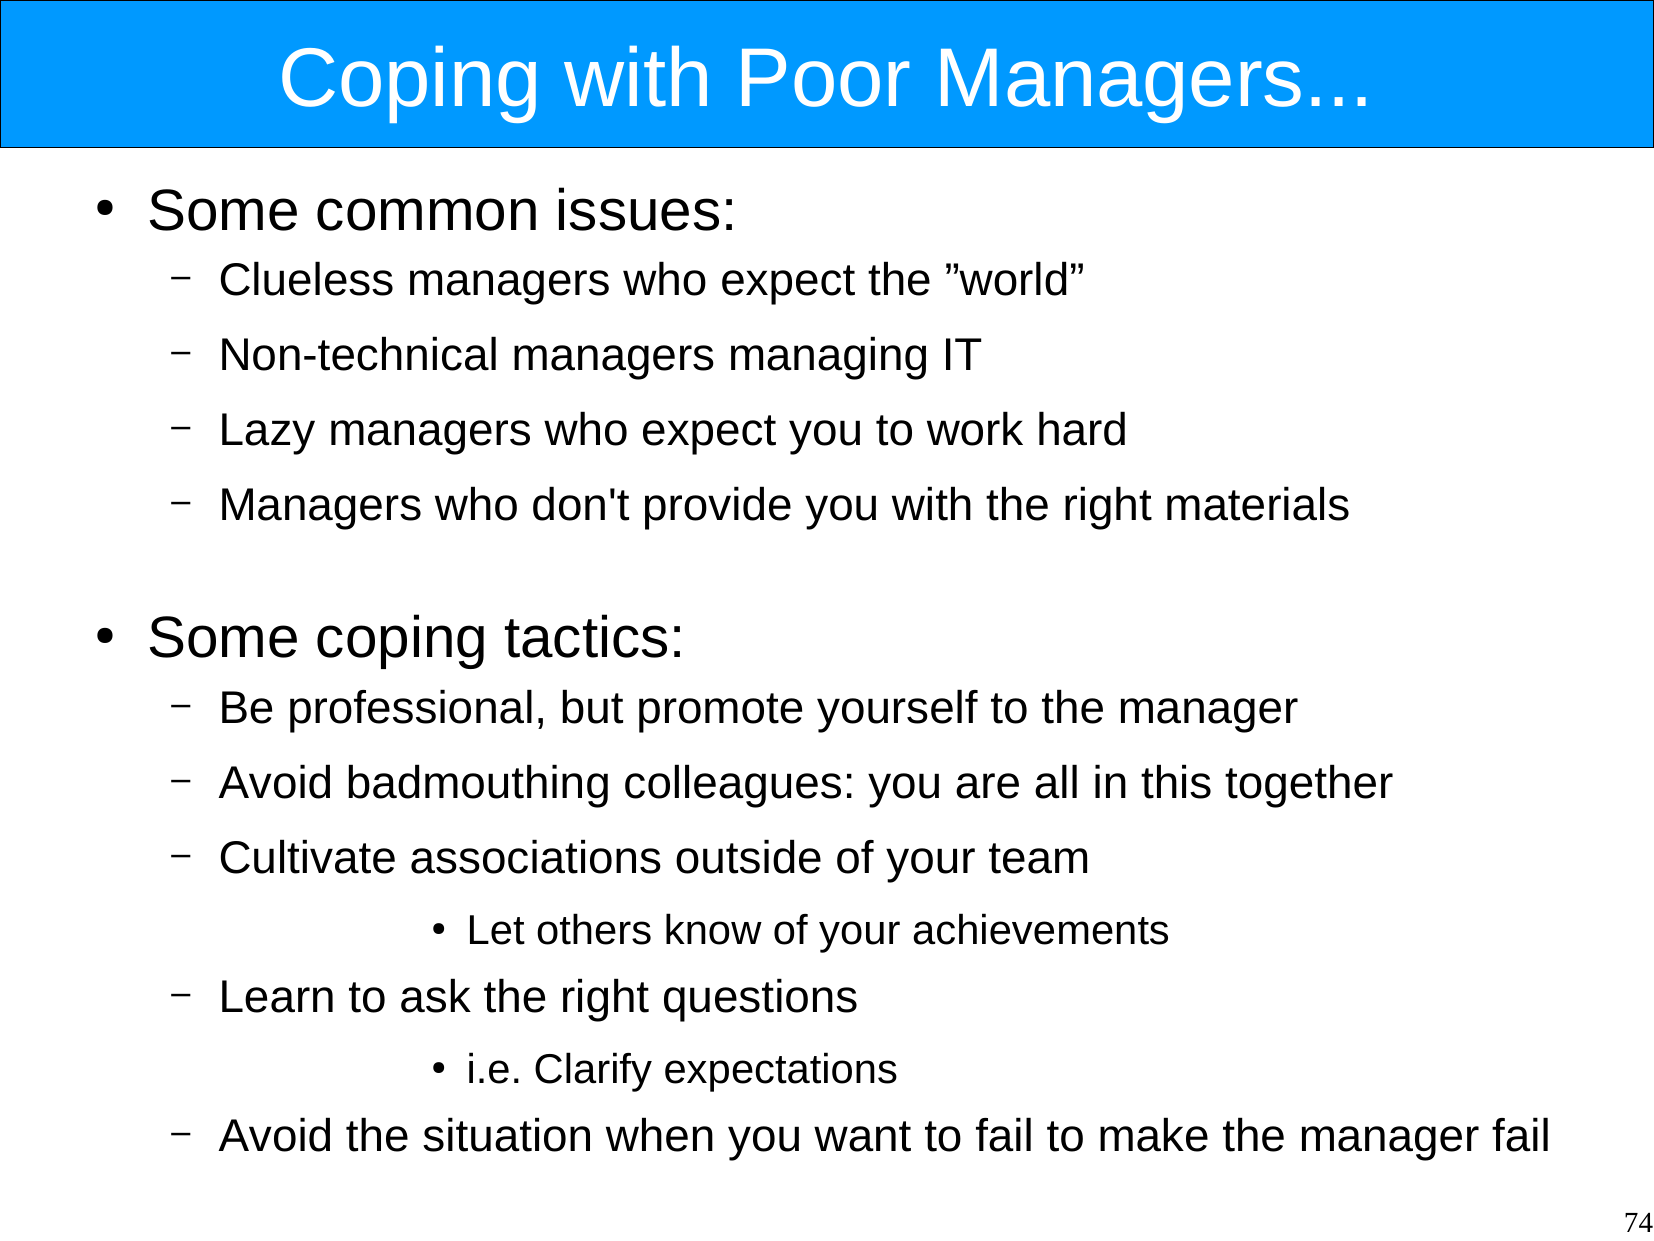

# Coping with Poor Managers...
Some common issues:
Clueless managers who expect the ”world”
Non-technical managers managing IT
Lazy managers who expect you to work hard
Managers who don't provide you with the right materials
Some coping tactics:
Be professional, but promote yourself to the manager
Avoid badmouthing colleagues: you are all in this together
Cultivate associations outside of your team
Let others know of your achievements
Learn to ask the right questions
i.e. Clarify expectations
Avoid the situation when you want to fail to make the manager fail
74